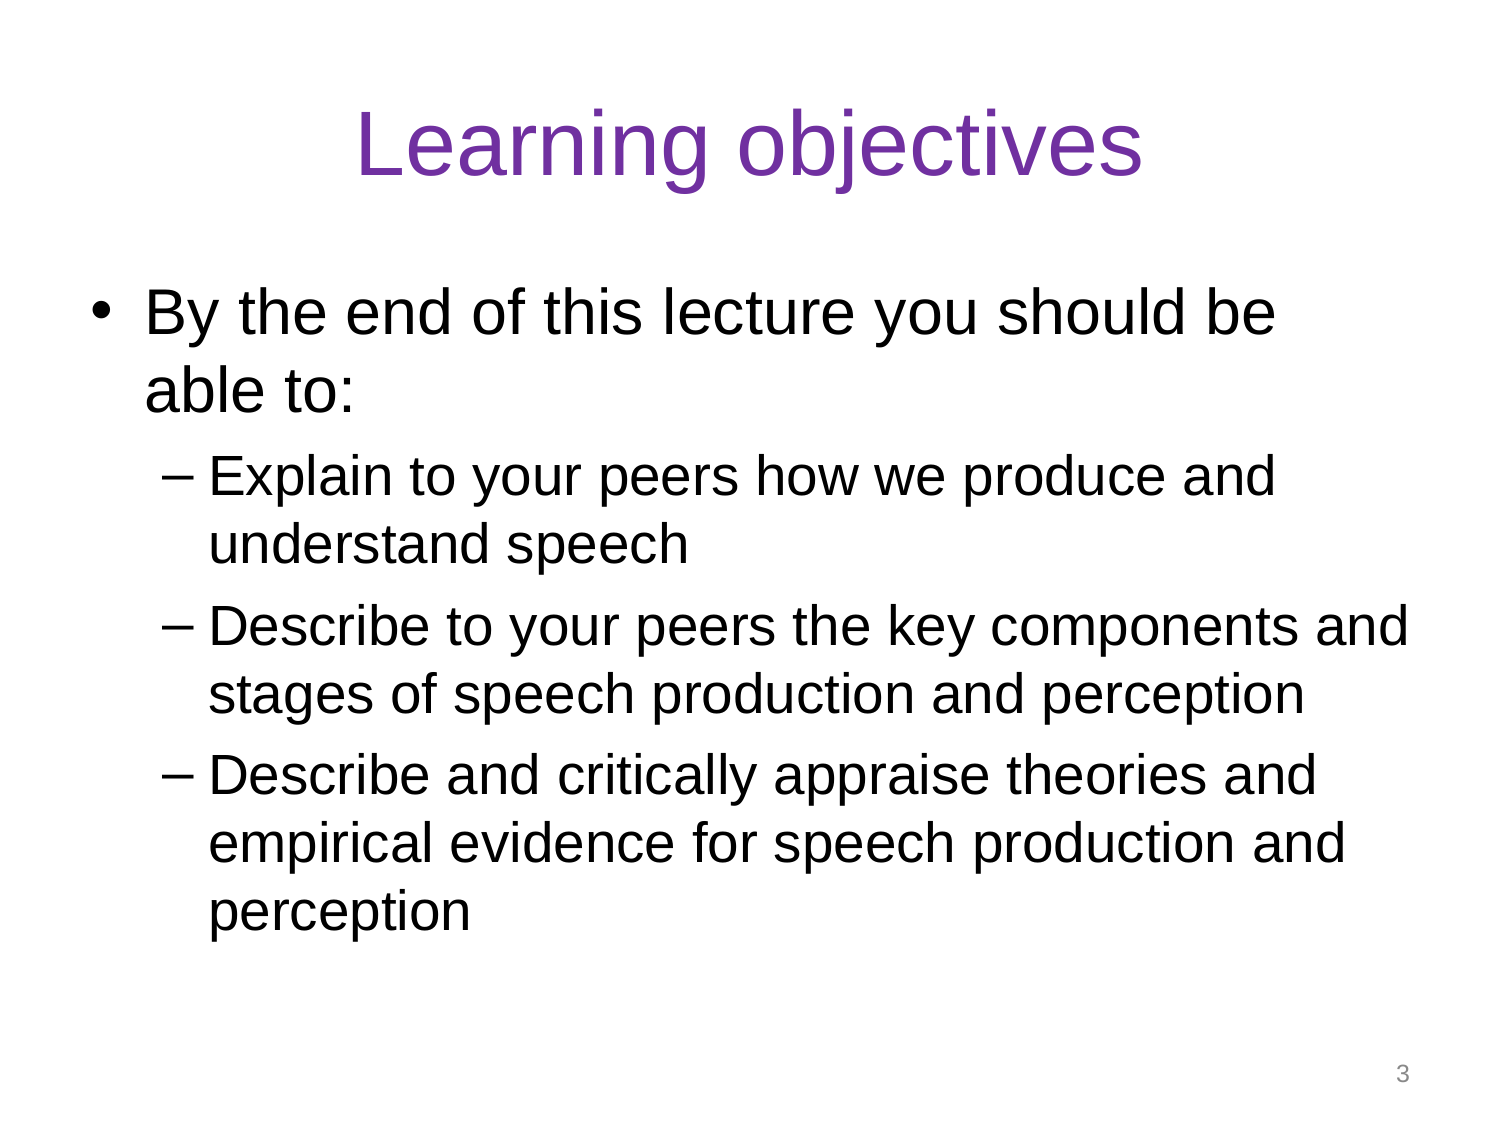

# Learning objectives
By the end of this lecture you should be able to:
Explain to your peers how we produce and understand speech
Describe to your peers the key components and stages of speech production and perception
Describe and critically appraise theories and empirical evidence for speech production and perception